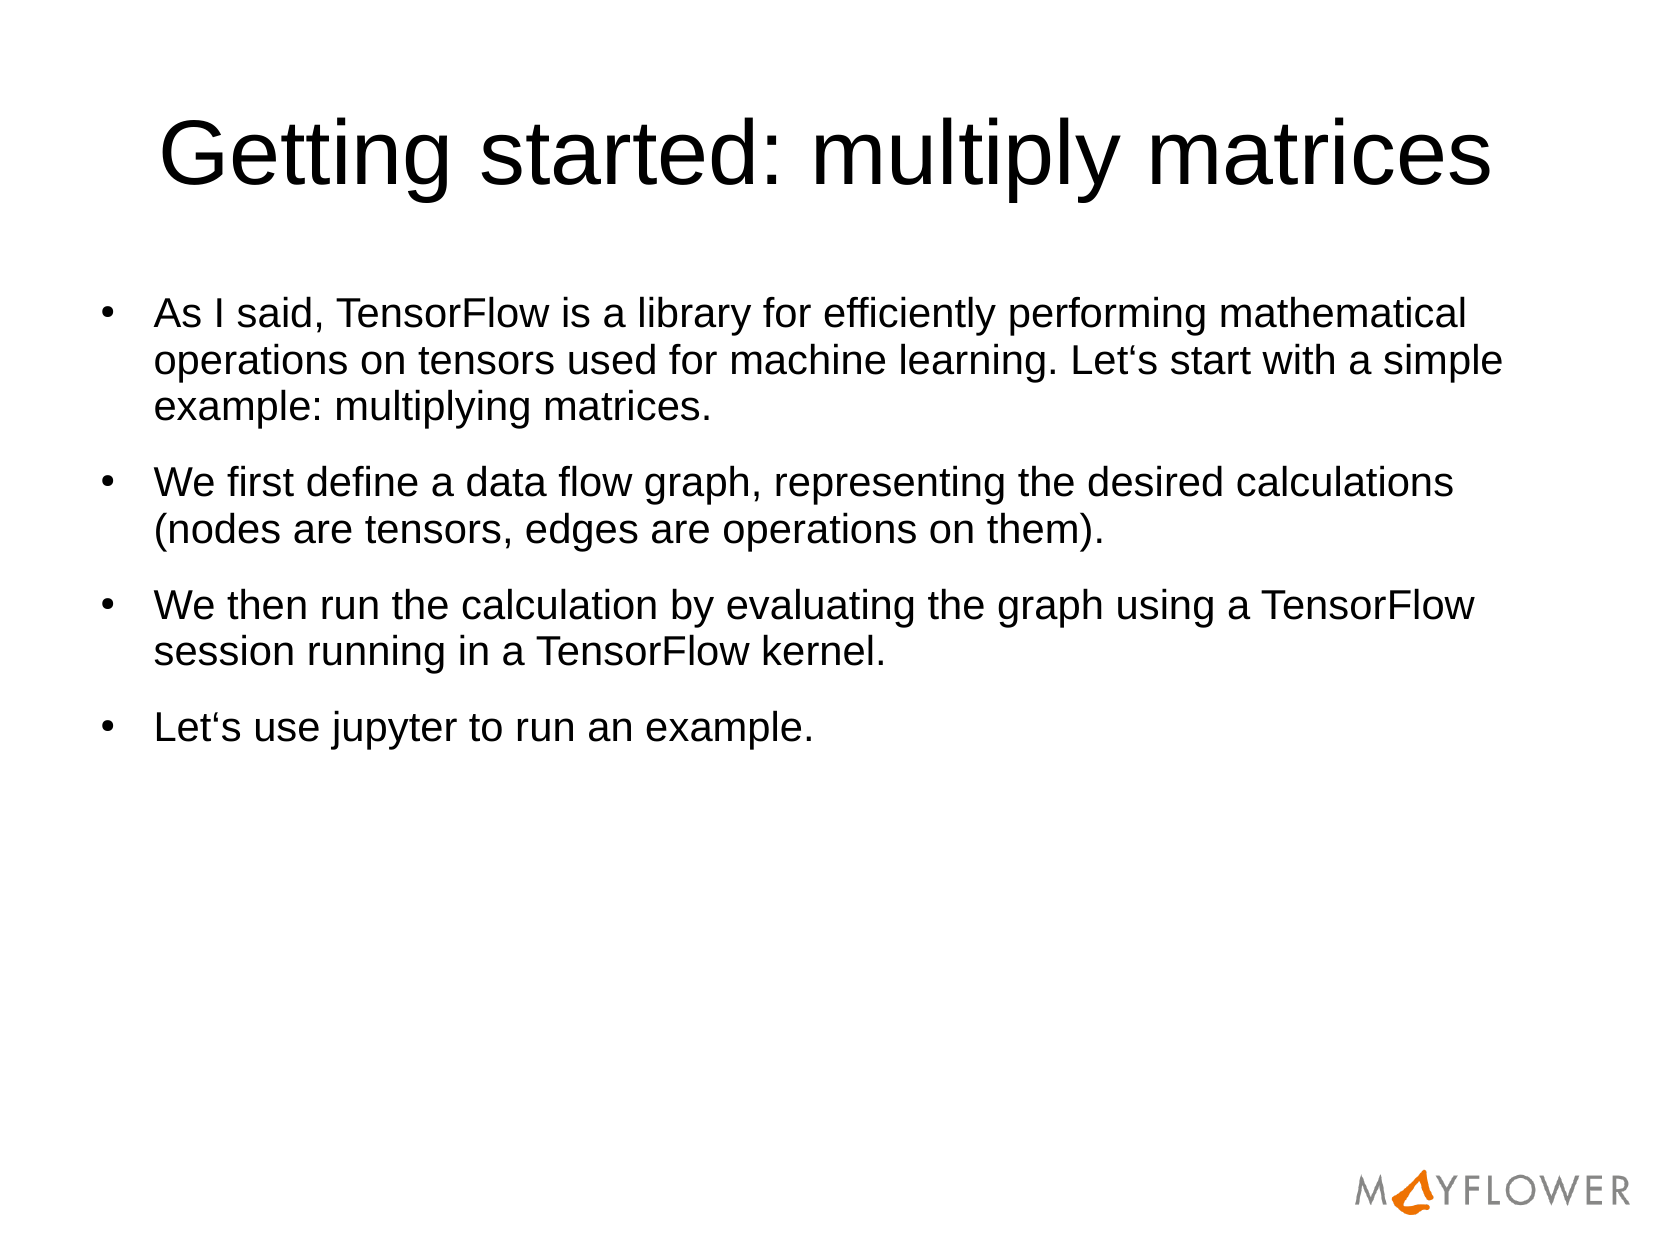

# Getting started: multiply matrices
As I said, TensorFlow is a library for efficiently performing mathematical operations on tensors used for machine learning. Let‘s start with a simple example: multiplying matrices.
We first define a data flow graph, representing the desired calculations (nodes are tensors, edges are operations on them).
We then run the calculation by evaluating the graph using a TensorFlow session running in a TensorFlow kernel.
Let‘s use jupyter to run an example.